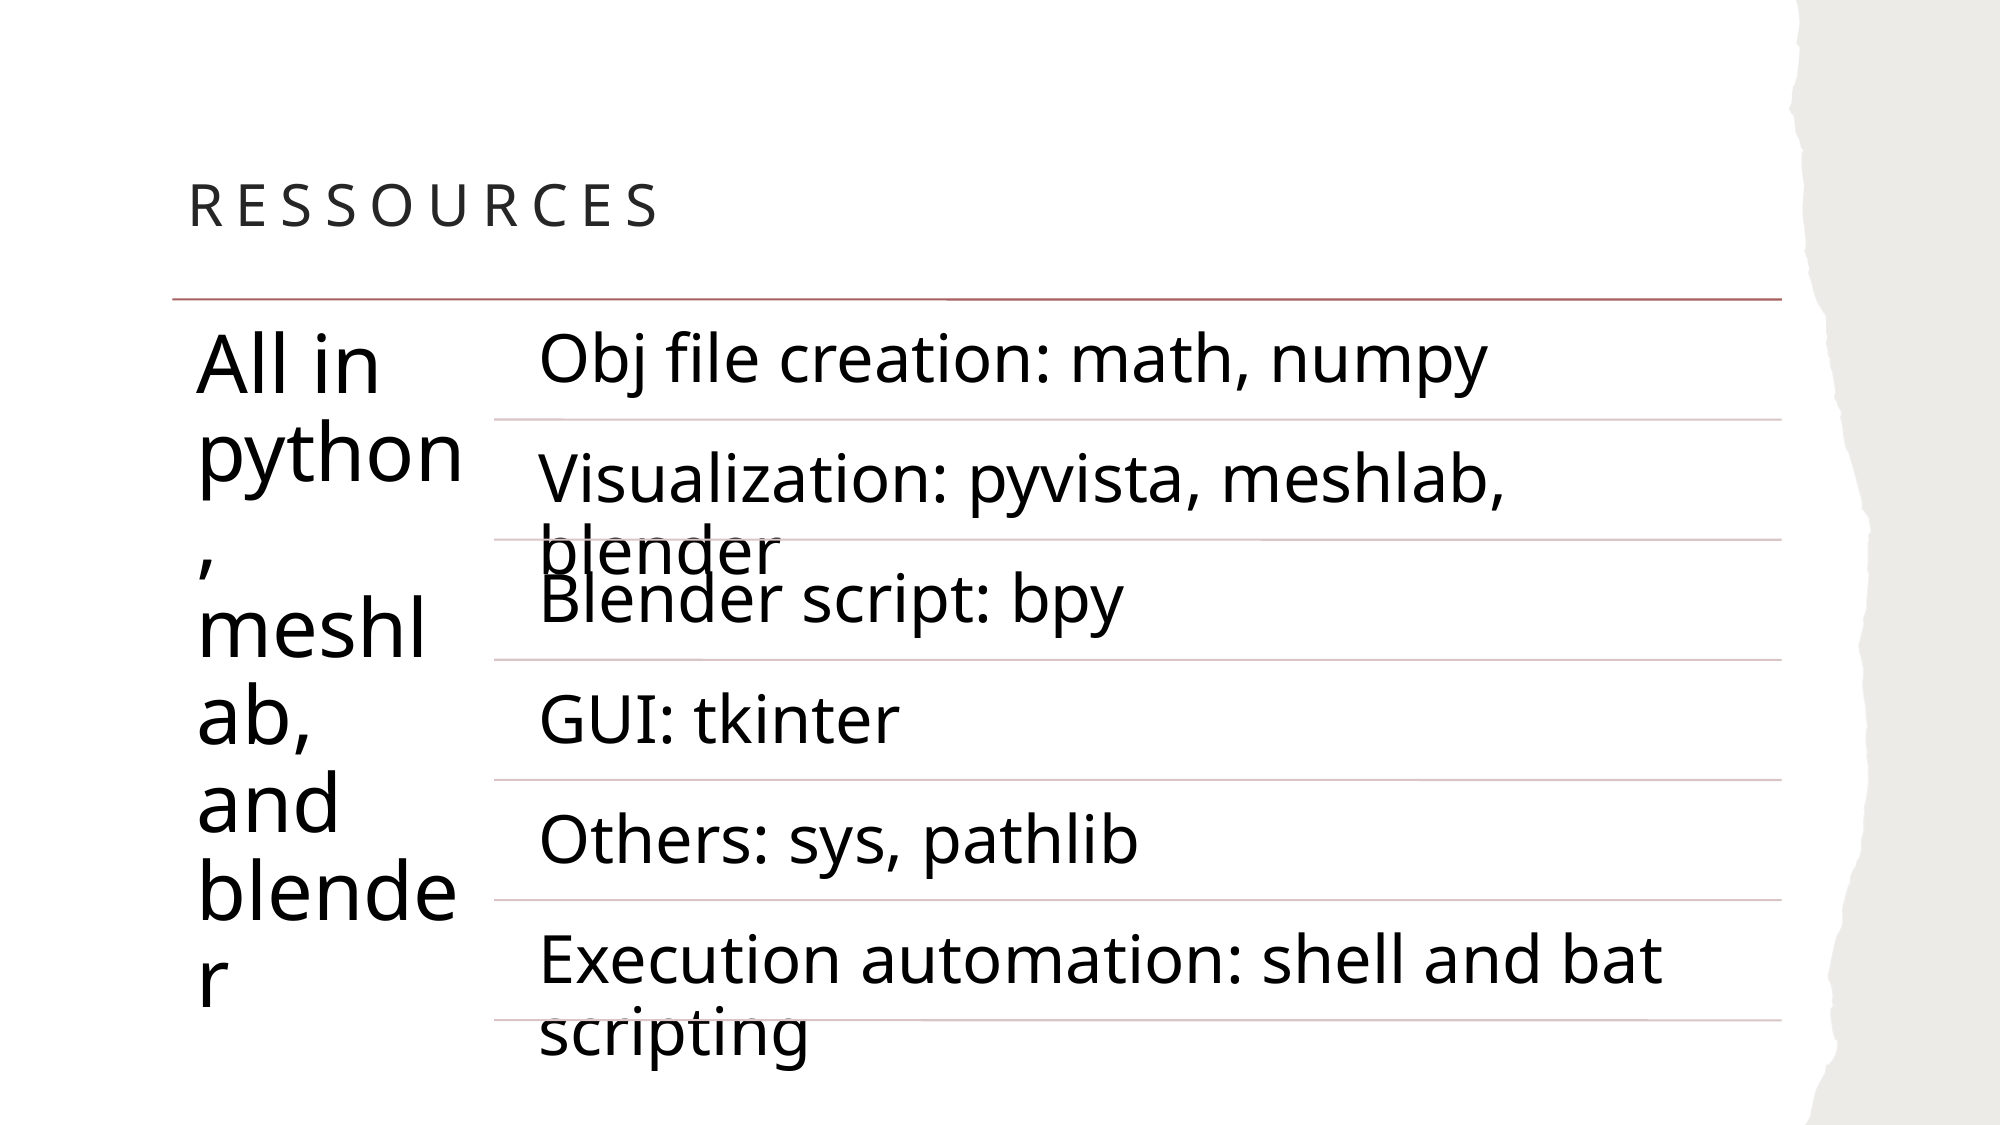

# Ressources
All in python, meshlab, and blender
Obj file creation: math, numpy
Visualization: pyvista, meshlab, blender
Blender script: bpy
GUI: tkinter
Others: sys, pathlib
Execution automation: shell and bat scripting